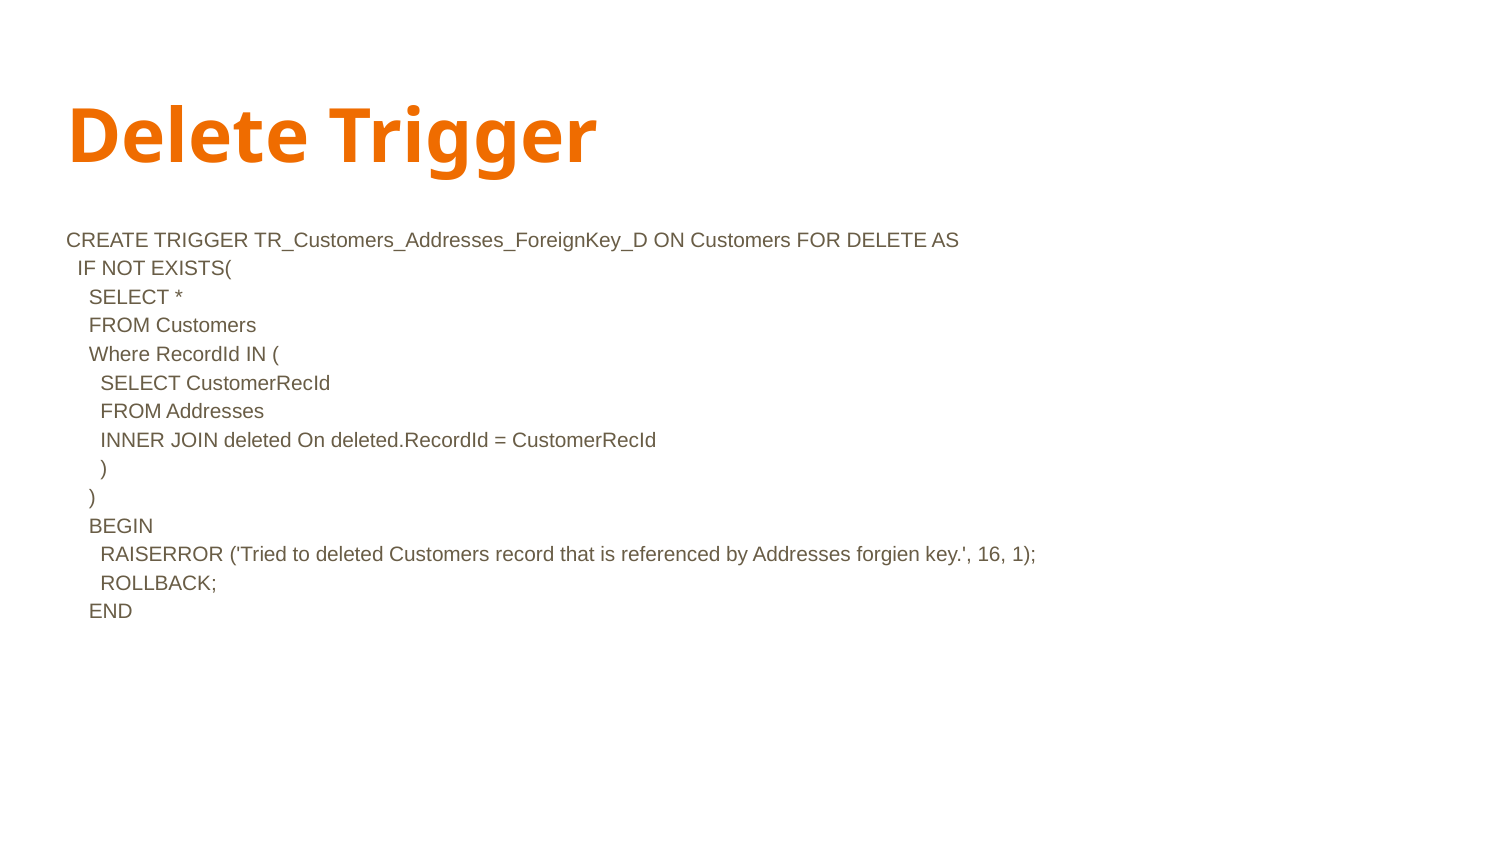

# Delete Trigger
CREATE TRIGGER TR_Customers_Addresses_ForeignKey_D ON Customers FOR DELETE AS
 IF NOT EXISTS(
 SELECT *
 FROM Customers
 Where RecordId IN (
 SELECT CustomerRecId
 FROM Addresses
 INNER JOIN deleted On deleted.RecordId = CustomerRecId
 )
 )
 BEGIN
 RAISERROR ('Tried to deleted Customers record that is referenced by Addresses forgien key.', 16, 1);
 ROLLBACK;
 END